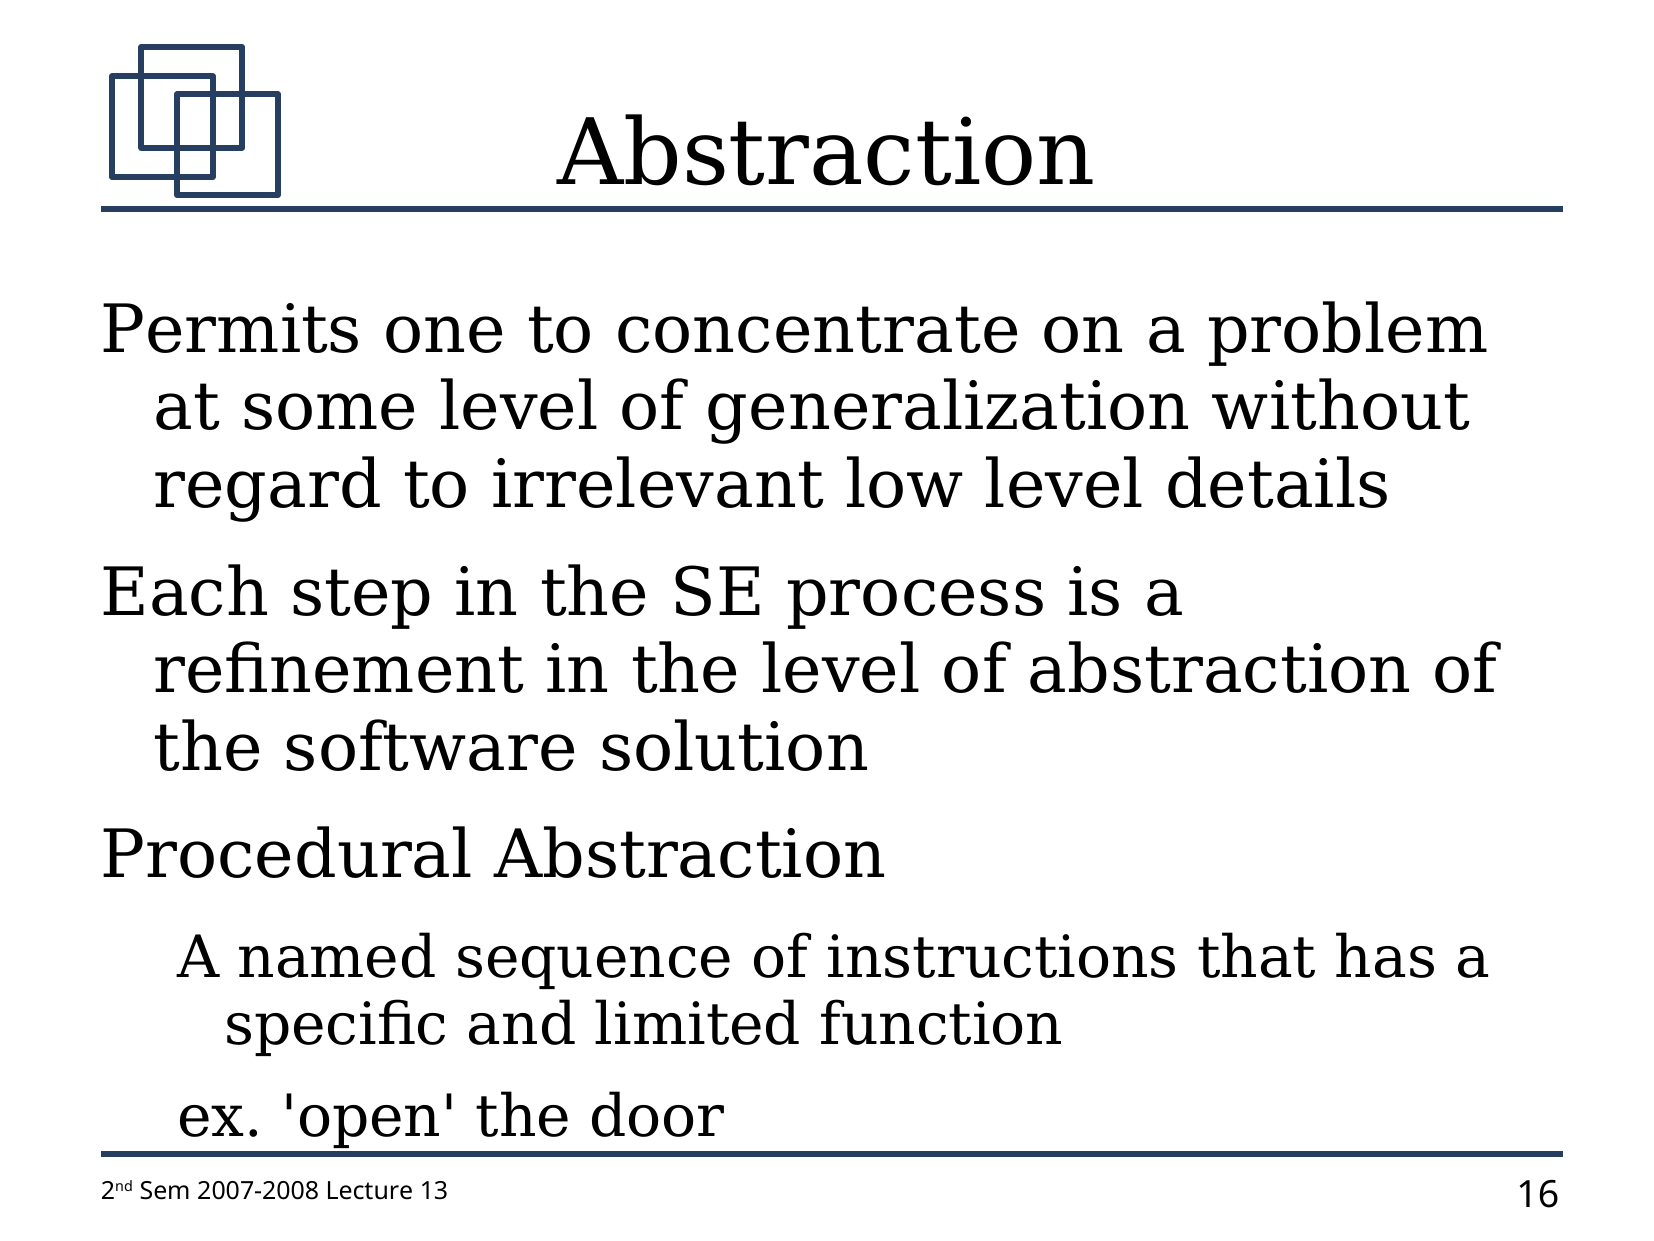

# Abstraction
Permits one to concentrate on a problem at some level of generalization without regard to irrelevant low level details
Each step in the SE process is a refinement in the level of abstraction of the software solution
Procedural Abstraction
A named sequence of instructions that has a specific and limited function
ex. 'open' the door